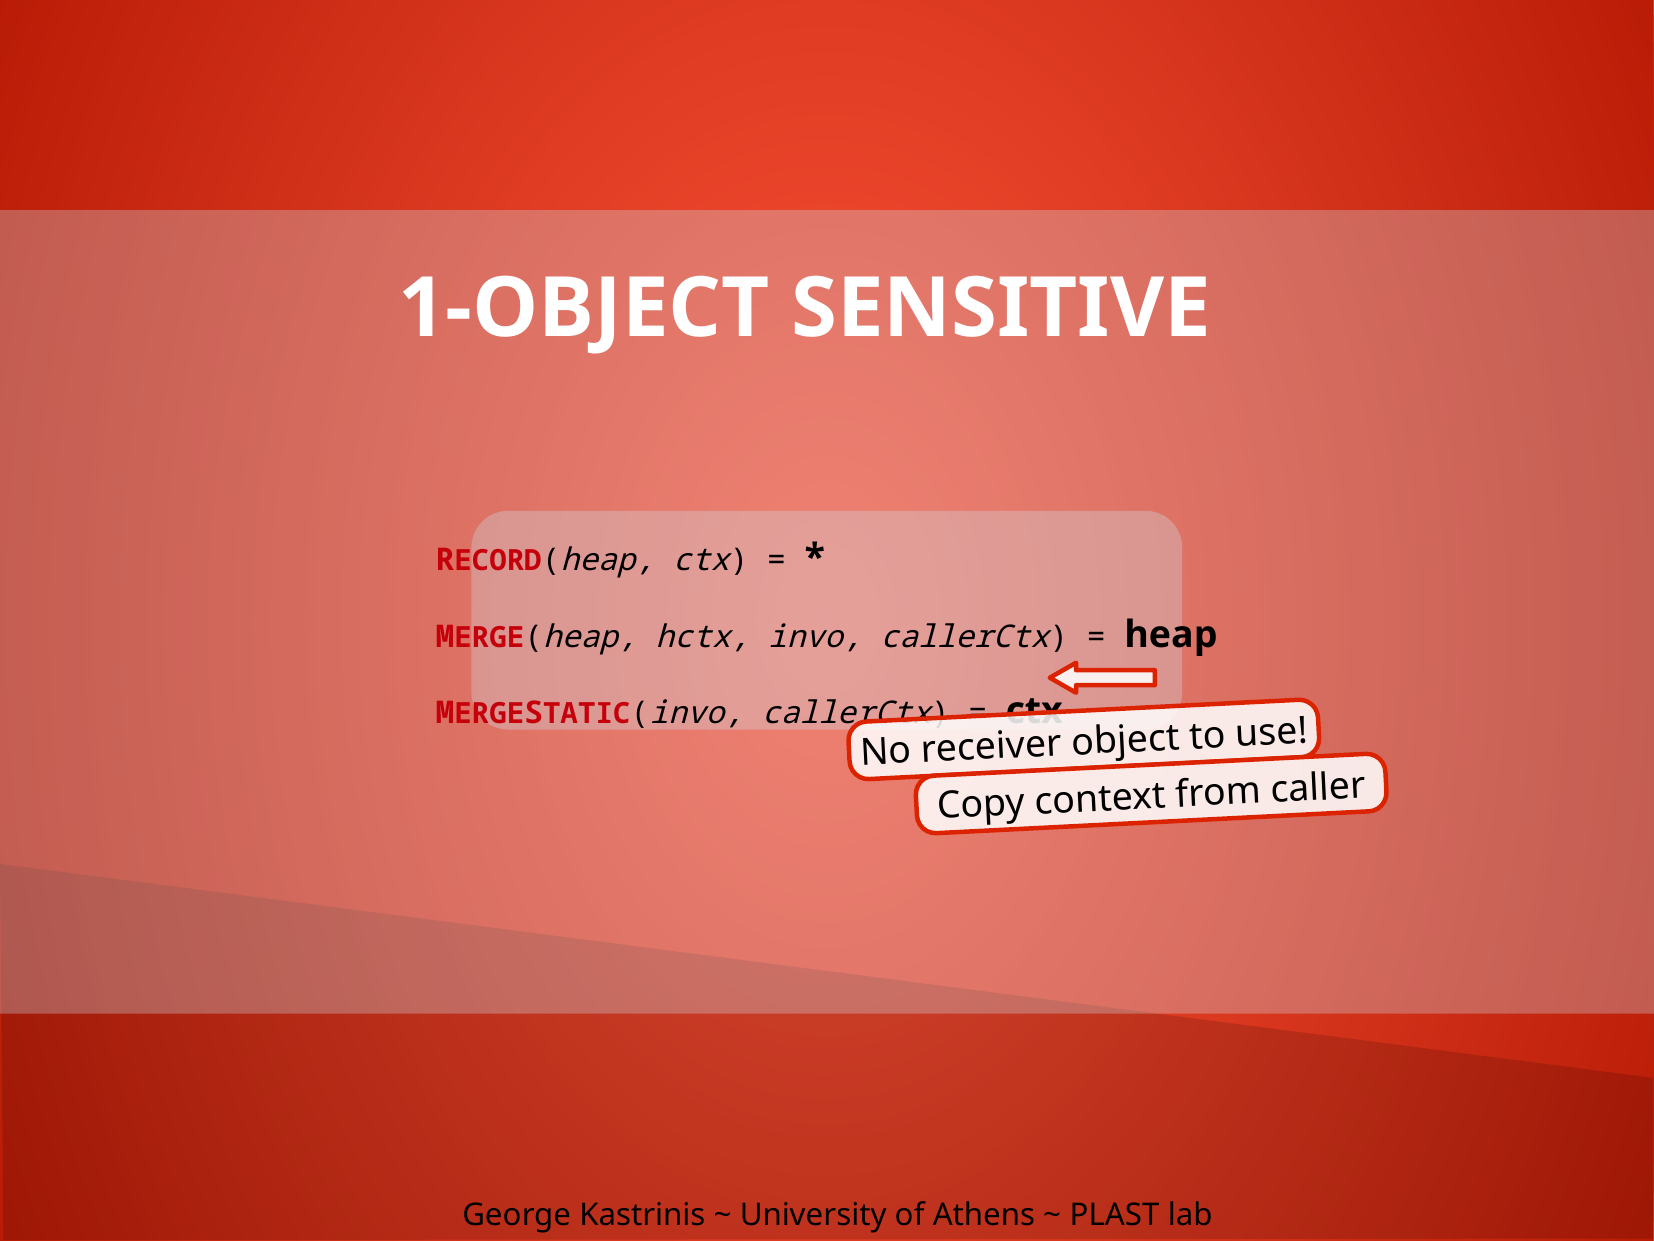

1-OBJECT SENSITIVE
RECORD(heap, ctx) = *
MERGE(heap, hctx, invo, callerCtx) = heap
MERGESTATIC(invo, callerCtx) = ctx
No receiver object to use!
Copy context from caller
George Kastrinis ~ University of Athens ~ PLAST lab